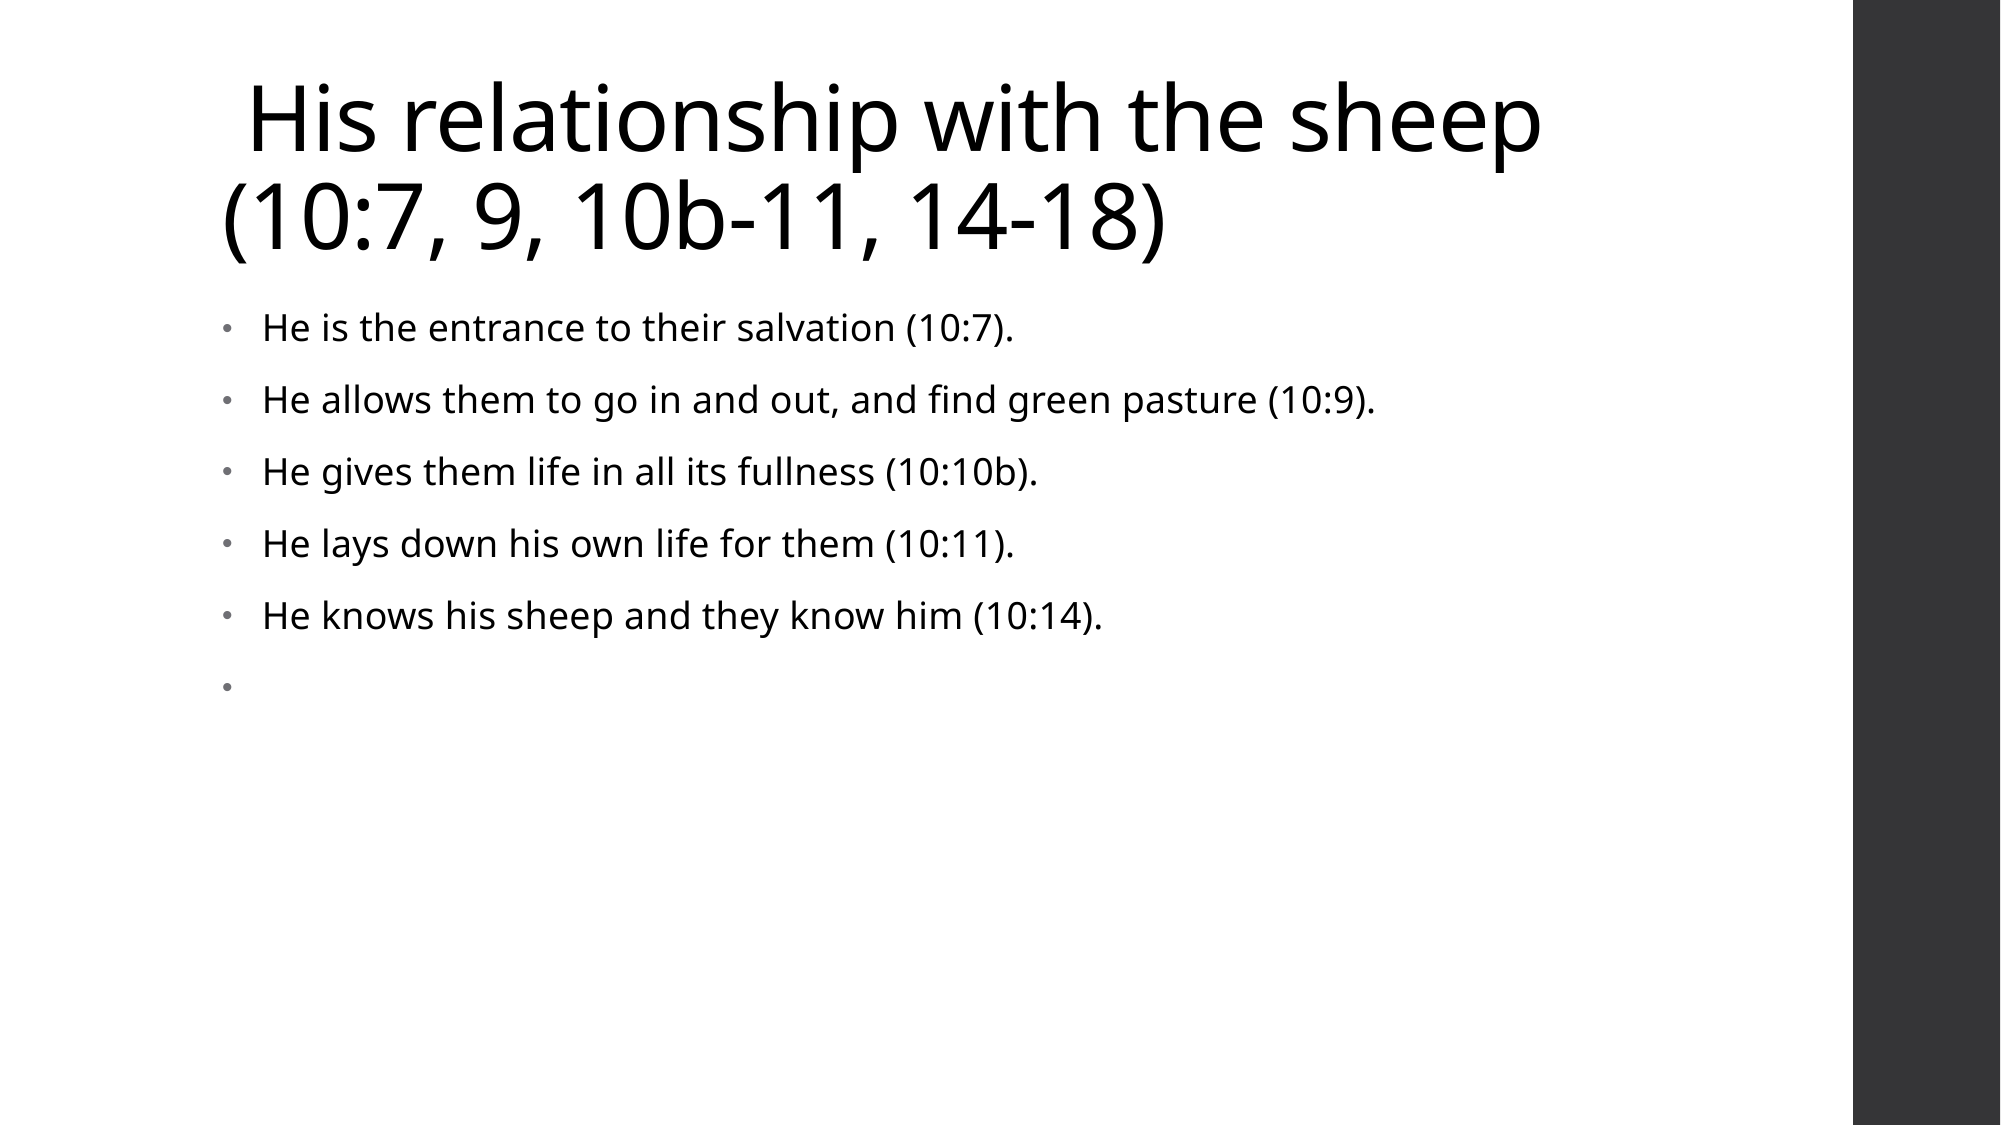

# His relationship with the sheep (10:7, 9, 10b-11, 14-18)
 He is the entrance to their salvation (10:7).
 He allows them to go in and out, and find green pasture (10:9).
 He gives them life in all its fullness (10:10b).
 He lays down his own life for them (10:11).
 He knows his sheep and they know him (10:14).